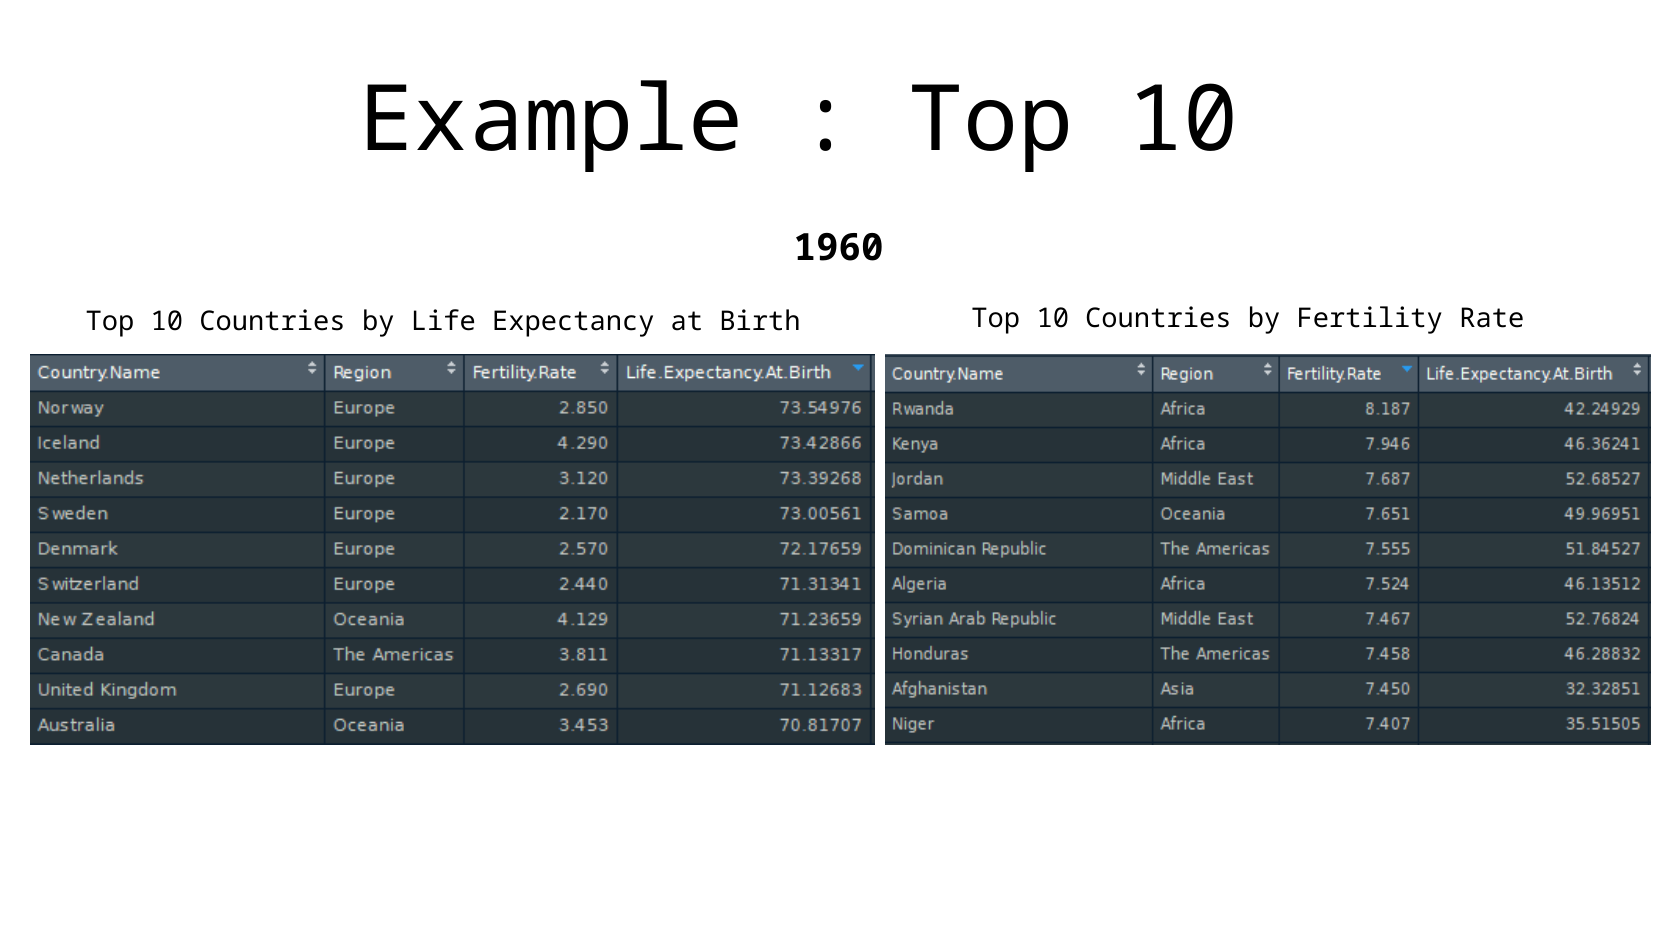

# Example : Top 10
1960
Top 10 Countries by Fertility Rate
Top 10 Countries by Life Expectancy at Birth